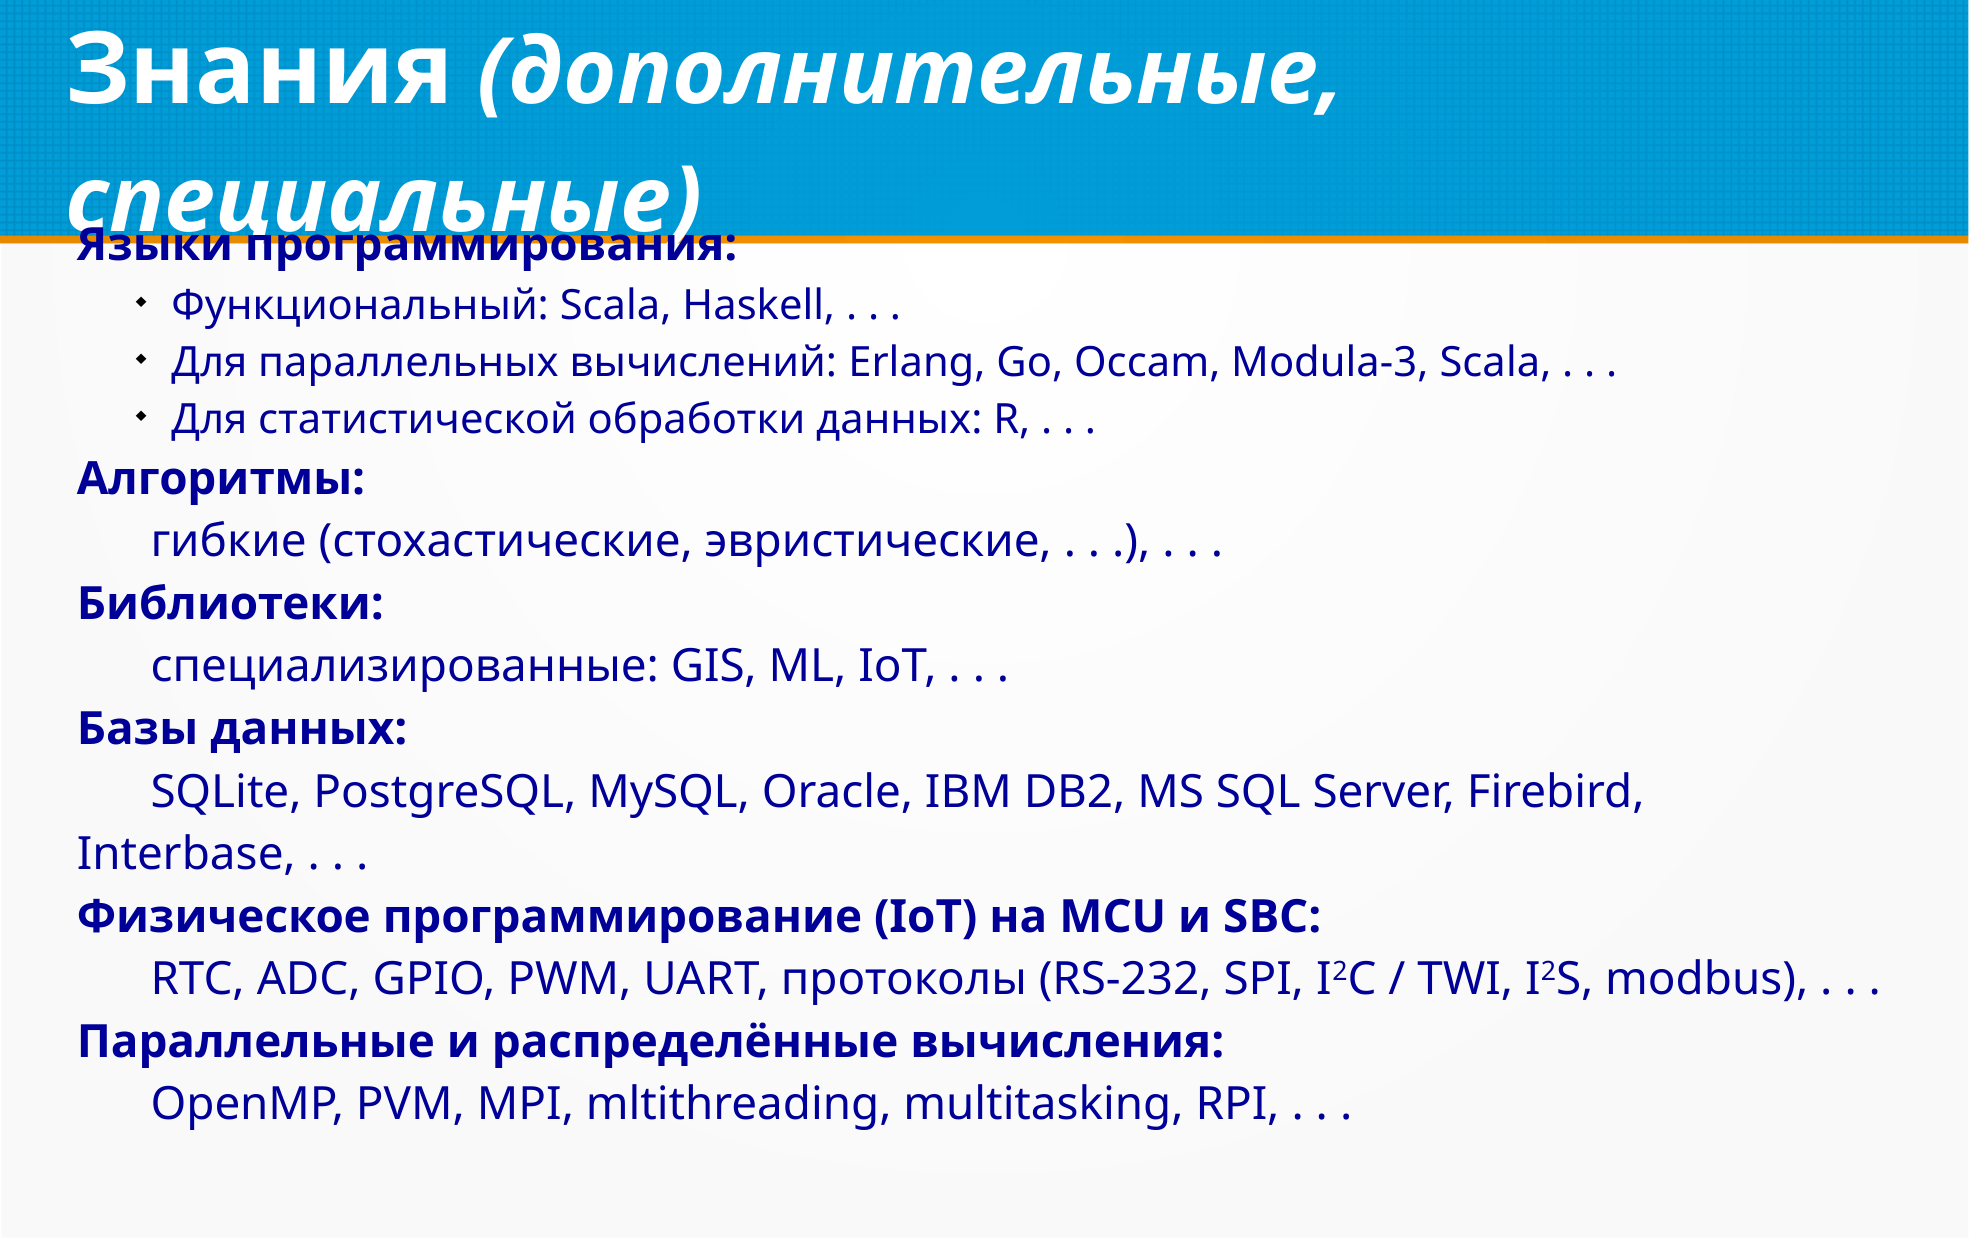

Знания (дополнительные, специальные)
Языки программирования:
Функциональный: Scala, Haskell, . . .
Для параллельных вычислений: Erlang, Go, Occam, Modula-3, Scala, . . .
Для статистической обработки данных: R, . . .
Алгоритмы:
	гибкие (стохастические, эвристические, . . .), . . .
Библиотеки:
	специализированные: GIS, ML, IoT, . . .
Базы данных:
	SQLite, PostgreSQL, MySQL, Oracle, IBM DB2, MS SQL Server, Firebird, Interbase, . . .
Физическое программирование (IoT) на MCU и SBC:
	RTC, ADC, GPIO, PWM, UART, протоколы (RS-232, SPI, I2C / TWI, I2S, modbus), . . .
Параллельные и распределённые вычисления:
	OpenMP, PVM, MPI, mltithreading, multitasking, RPI, . . .